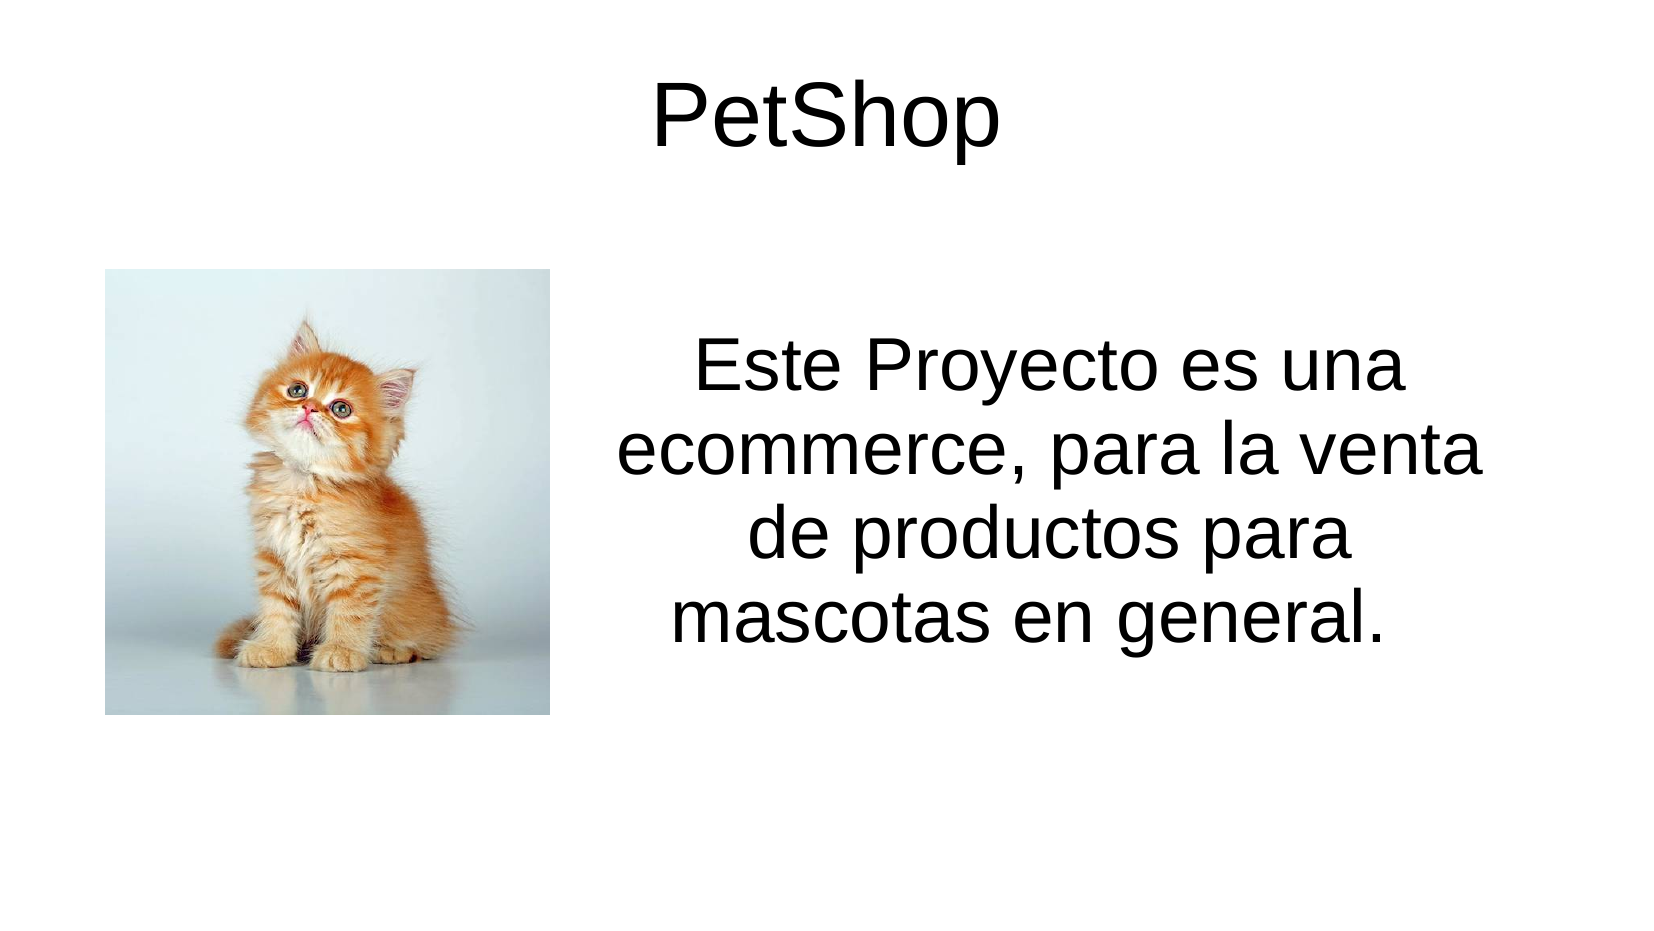

# PetShop
Este Proyecto es una ecommerce, para la venta de productos para mascotas en general.